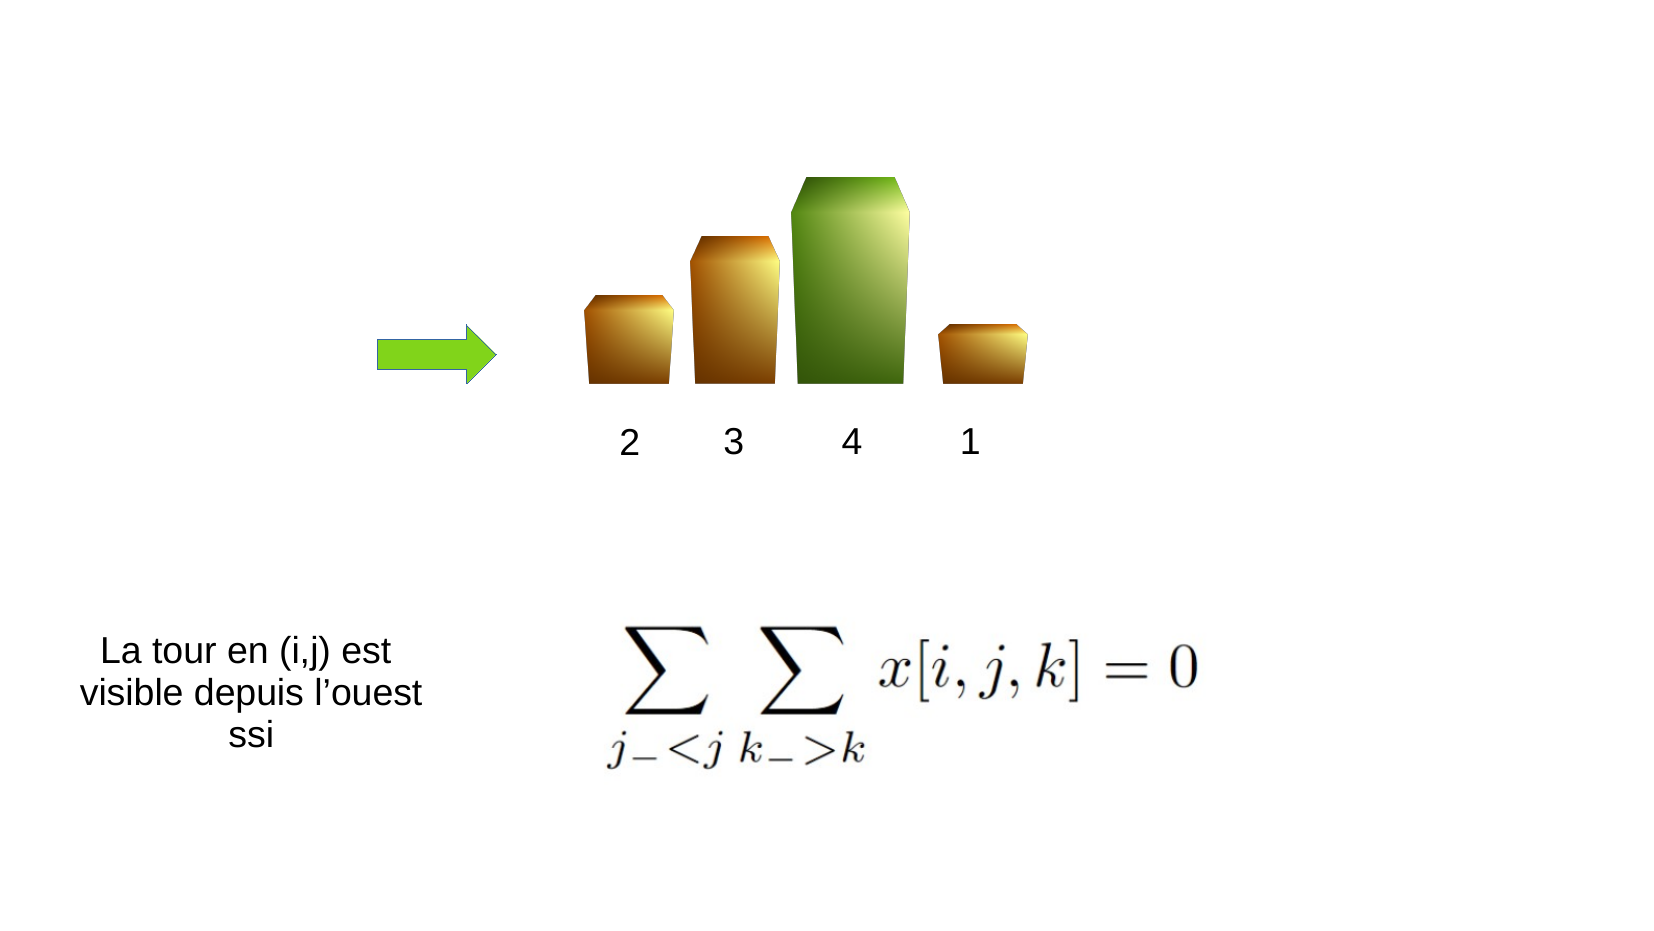

3
4
1
2
La tour en (i,j) est
visible depuis l’ouest
ssi